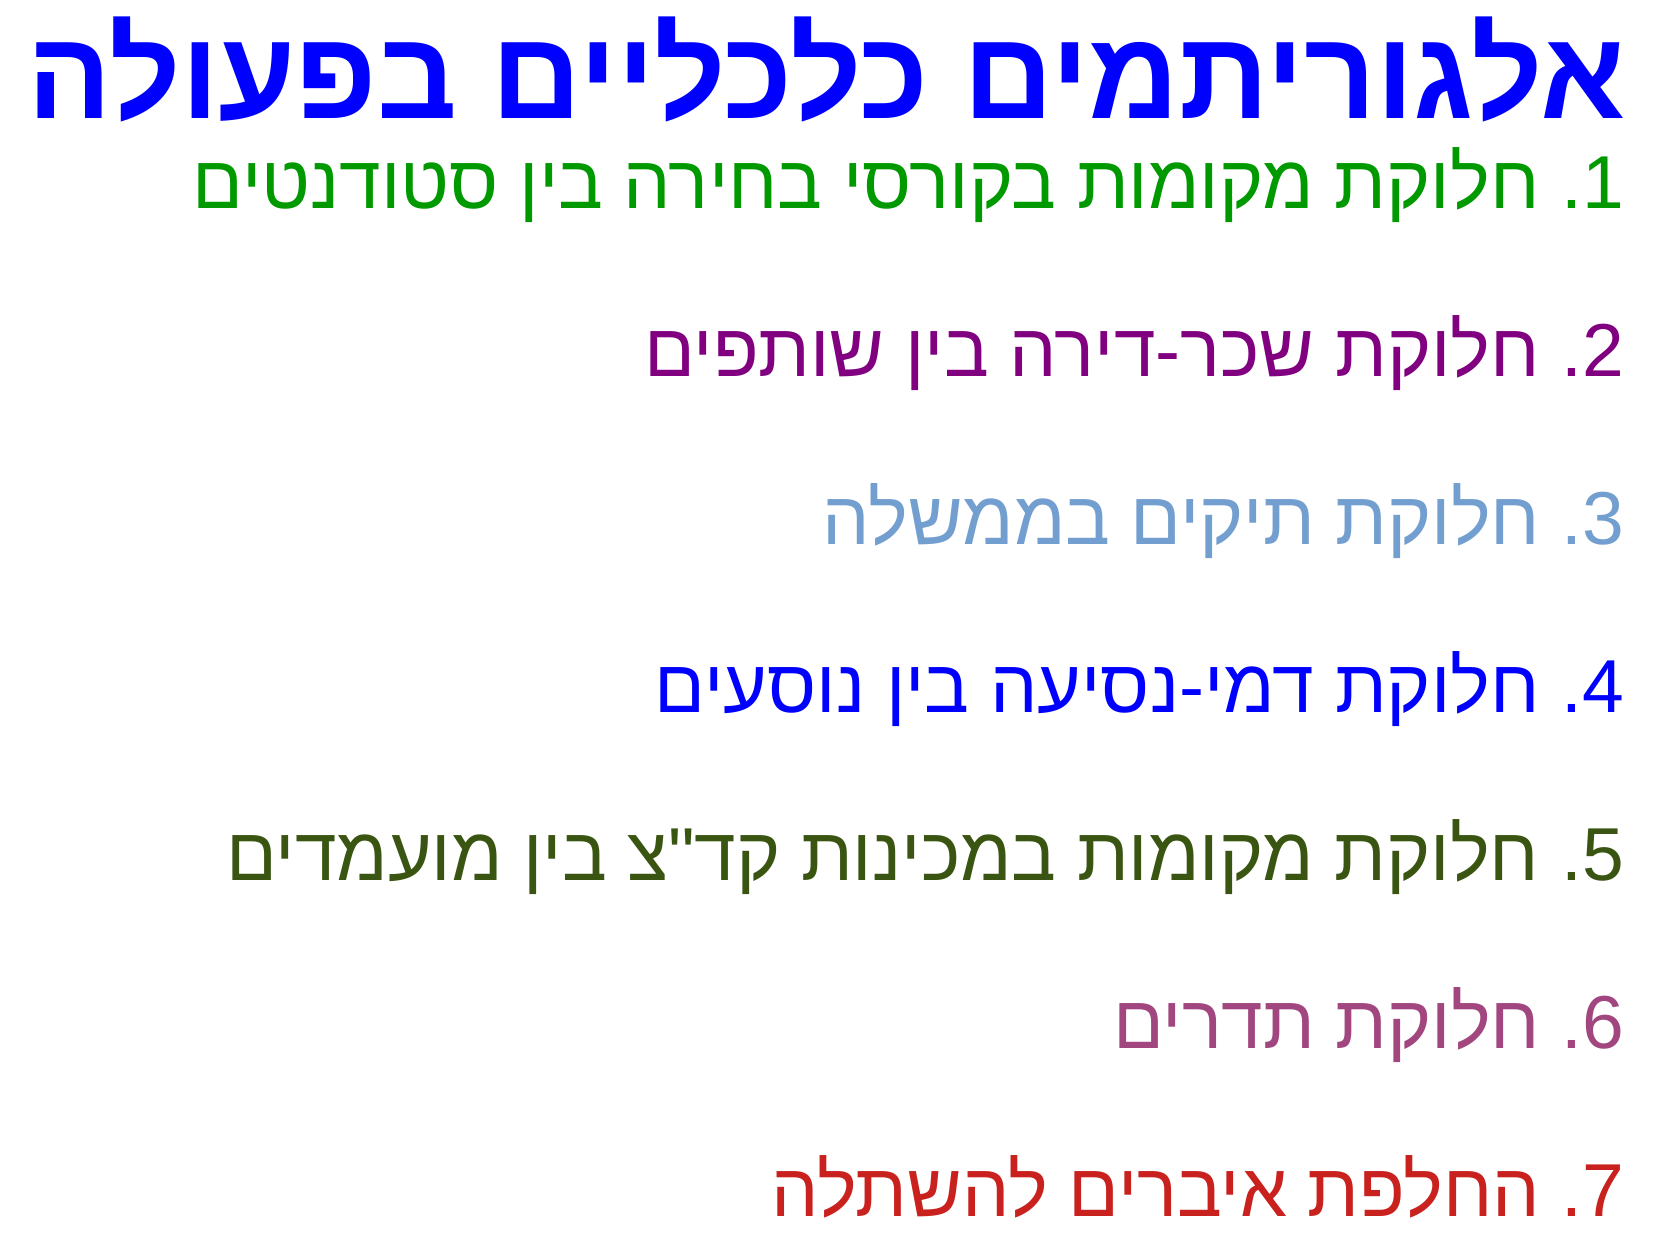

# אלגוריתמים כלכליים בפעולה
1. חלוקת מקומות בקורסי בחירה בין סטודנטים
2. חלוקת שכר-דירה בין שותפים
3. חלוקת תיקים בממשלה
4. חלוקת דמי-נסיעה בין נוסעים
5. חלוקת מקומות במכינות קד"צ בין מועמדים
6. חלוקת תדרים
7. החלפת איברים להשתלה